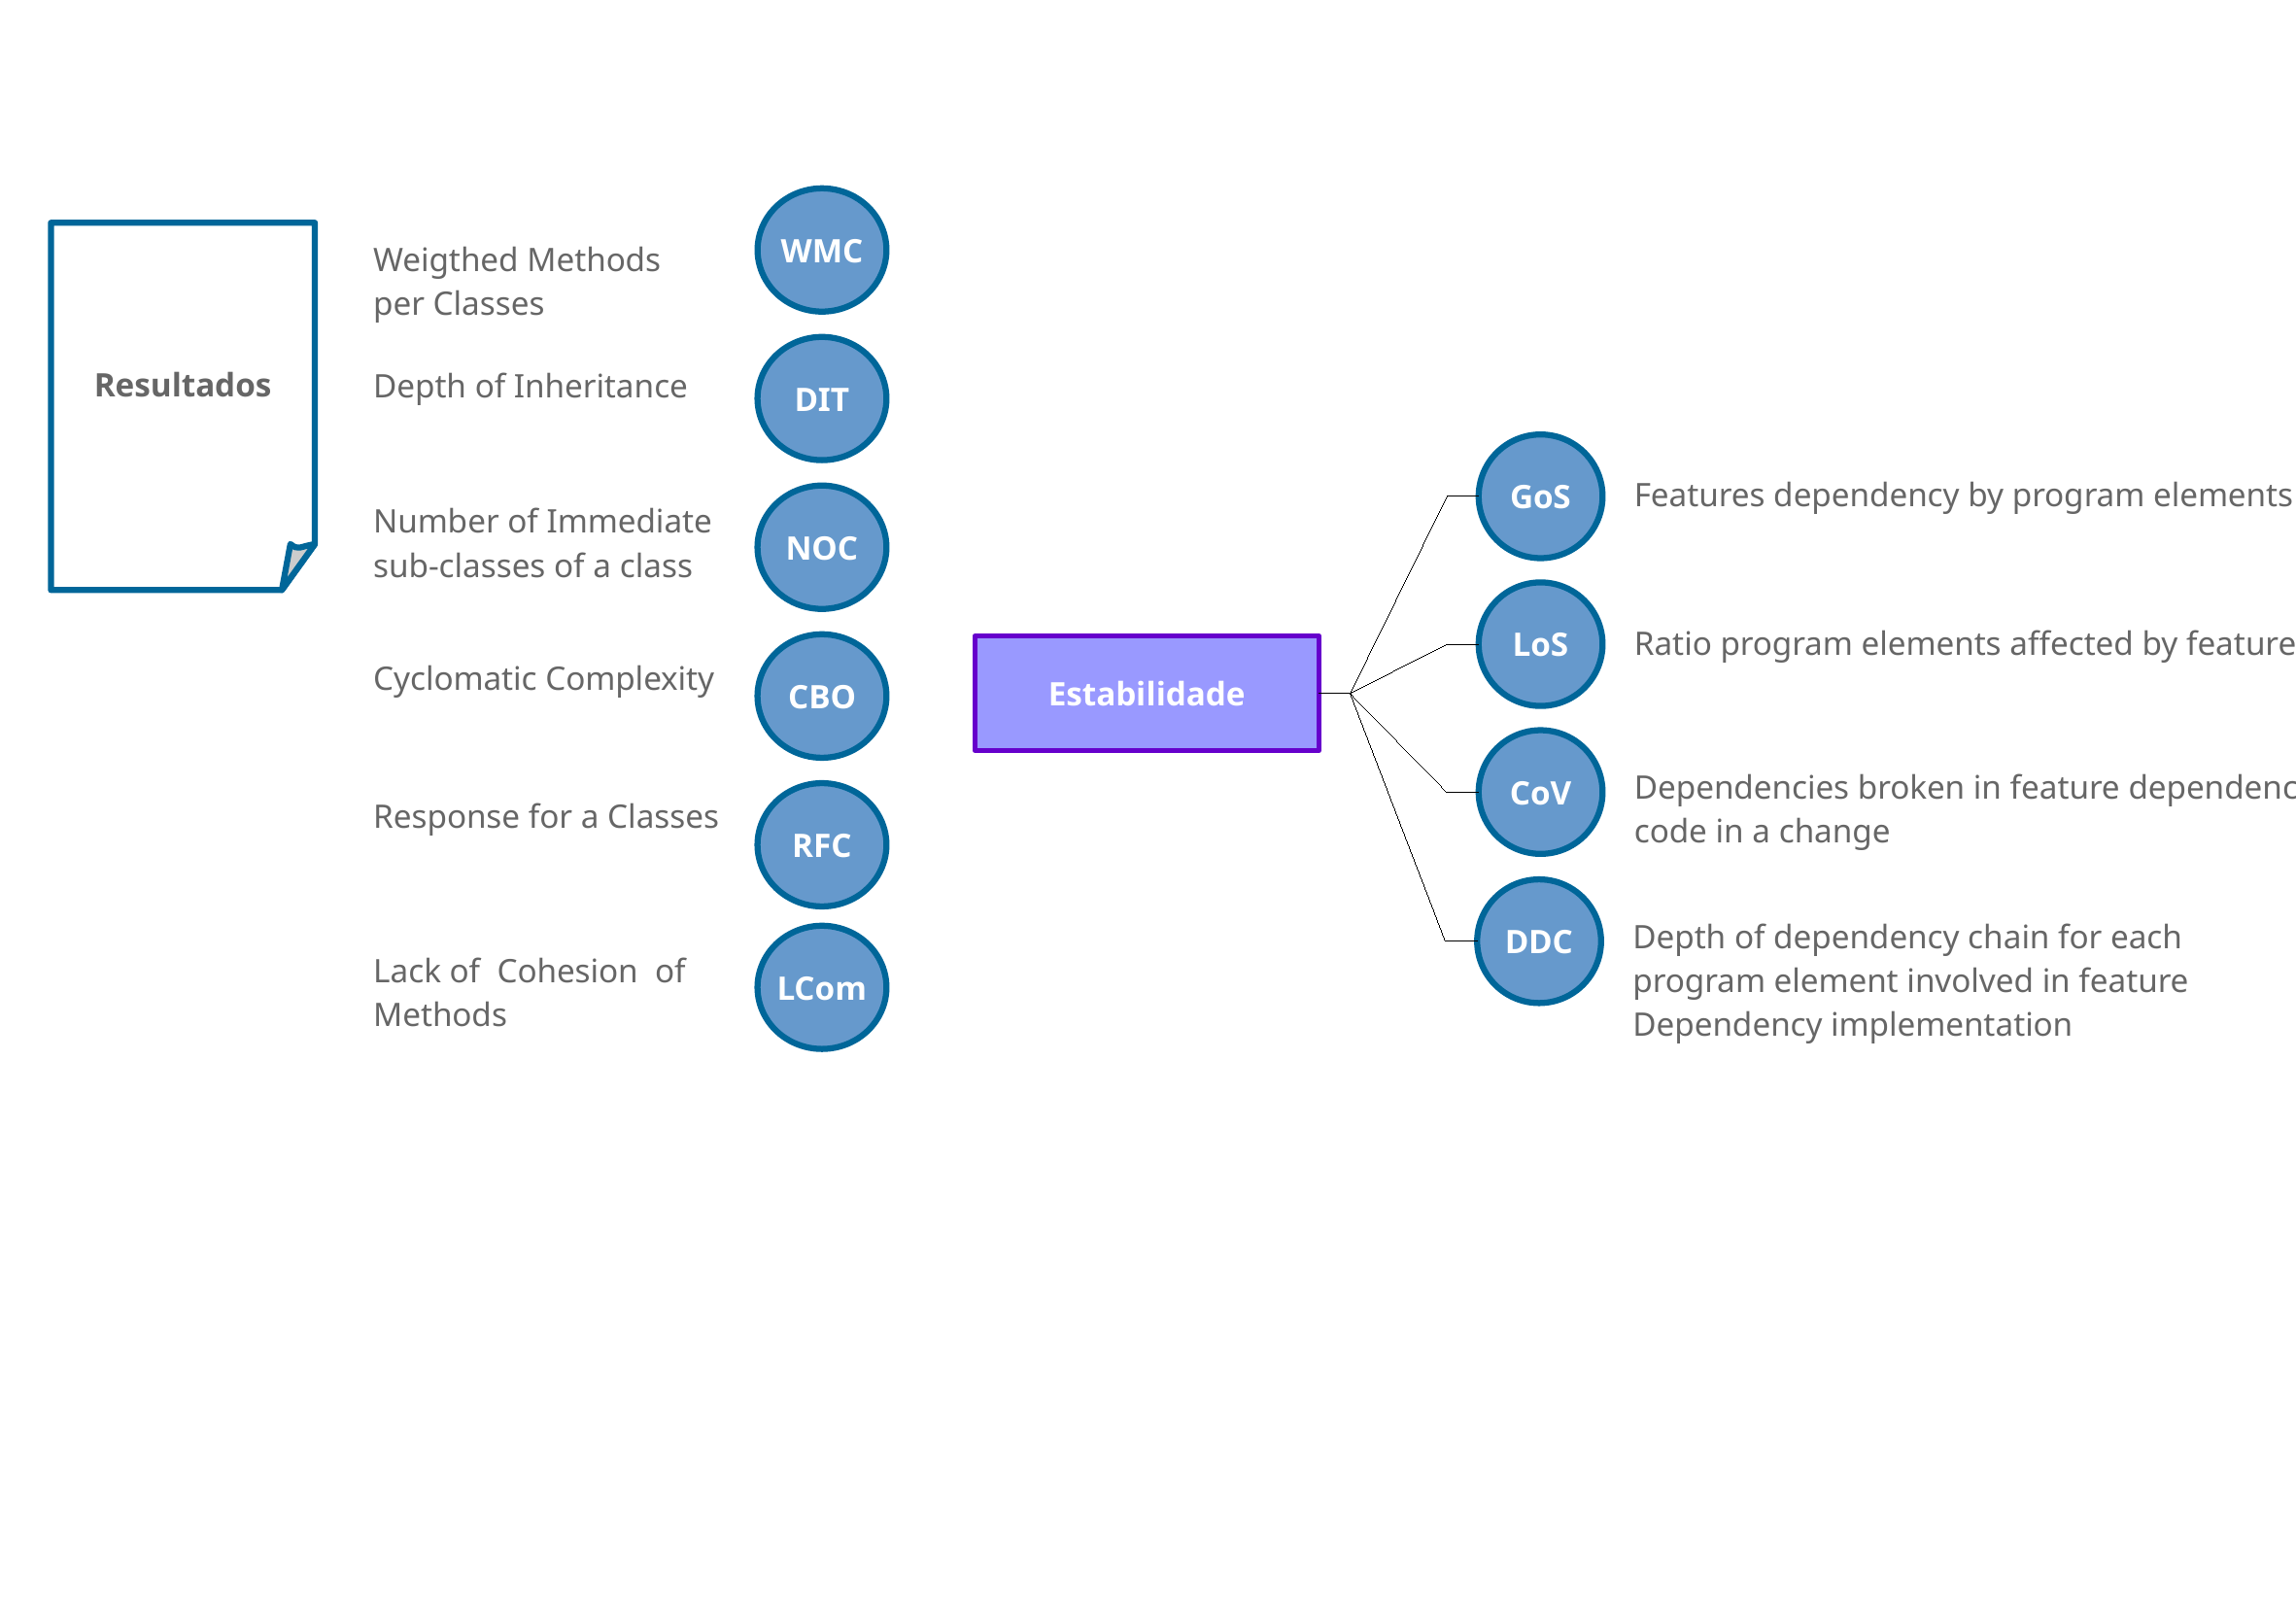

WMC
Resultados
Weigthed Methods
per Classes
DIT
Depth of Inheritance
GoS
Features dependency by program elements
NOC
Number of Immediate
sub-classes of a class
LoS
Ratio program elements affected by feature
CBO
Estabilidade
Cyclomatic Complexity
CoV
Dependencies broken in feature dependency
code in a change
RFC
Response for a Classes
DDC
Depth of dependency chain for each
program element involved in feature
Dependency implementation
LCom
Lack of Cohesion of
Methods